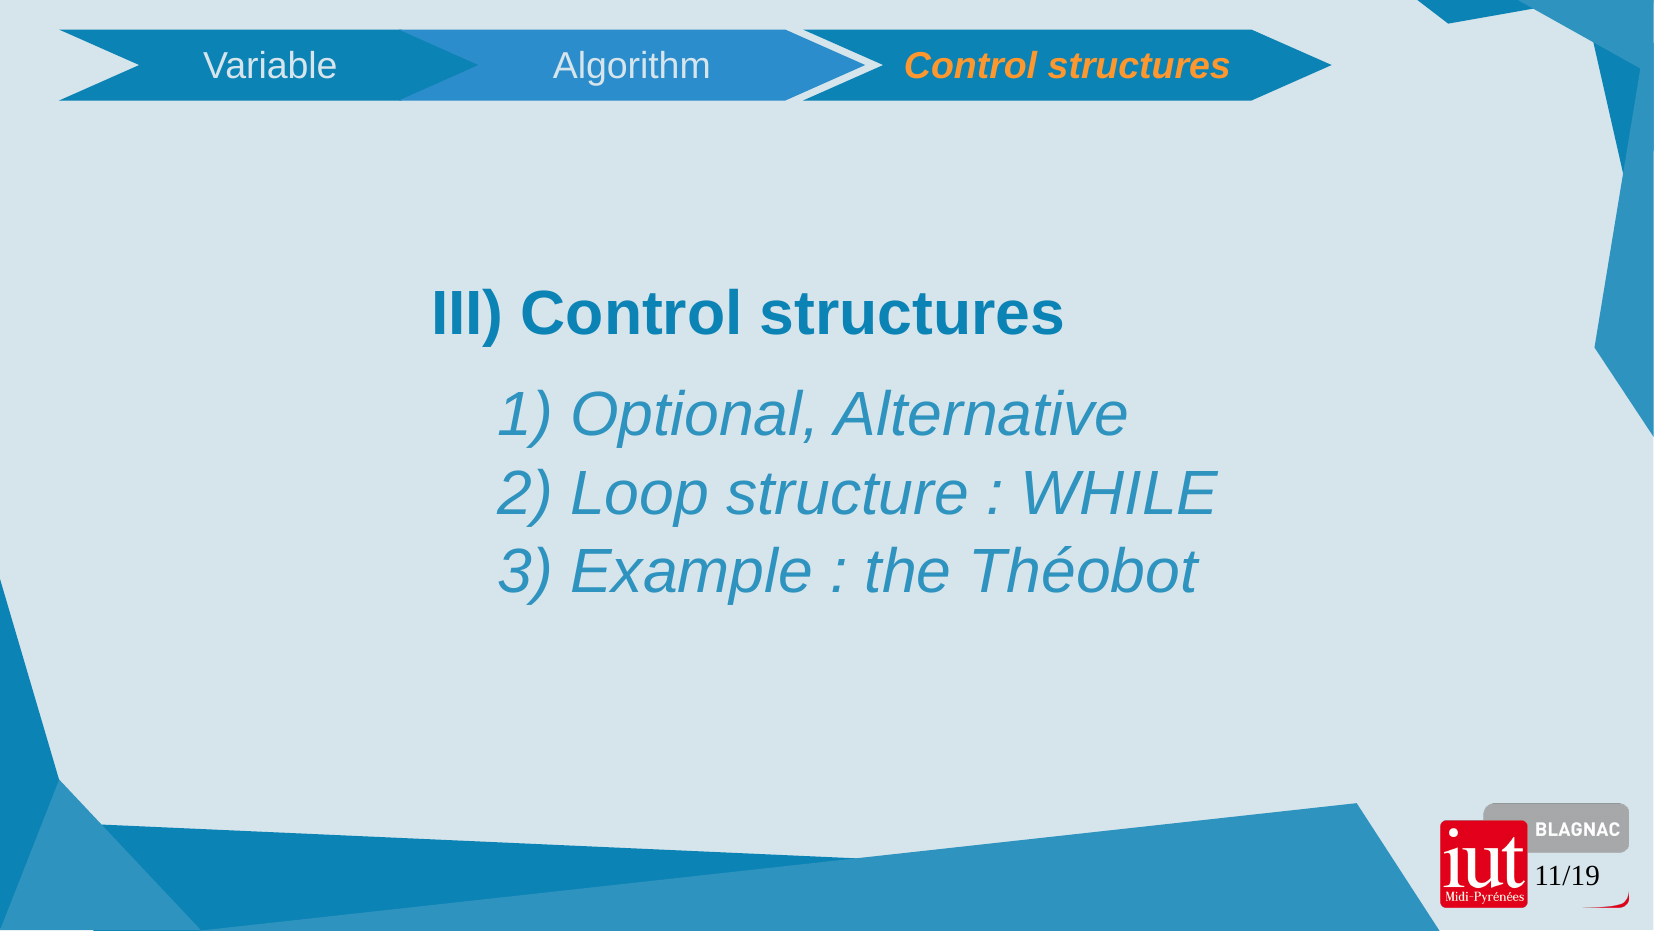

Variable
Algorithm
Control structures
# III) Control structures
1) Optional, Alternative
2) Loop structure : WHILE
3) Example : the Théobot
11